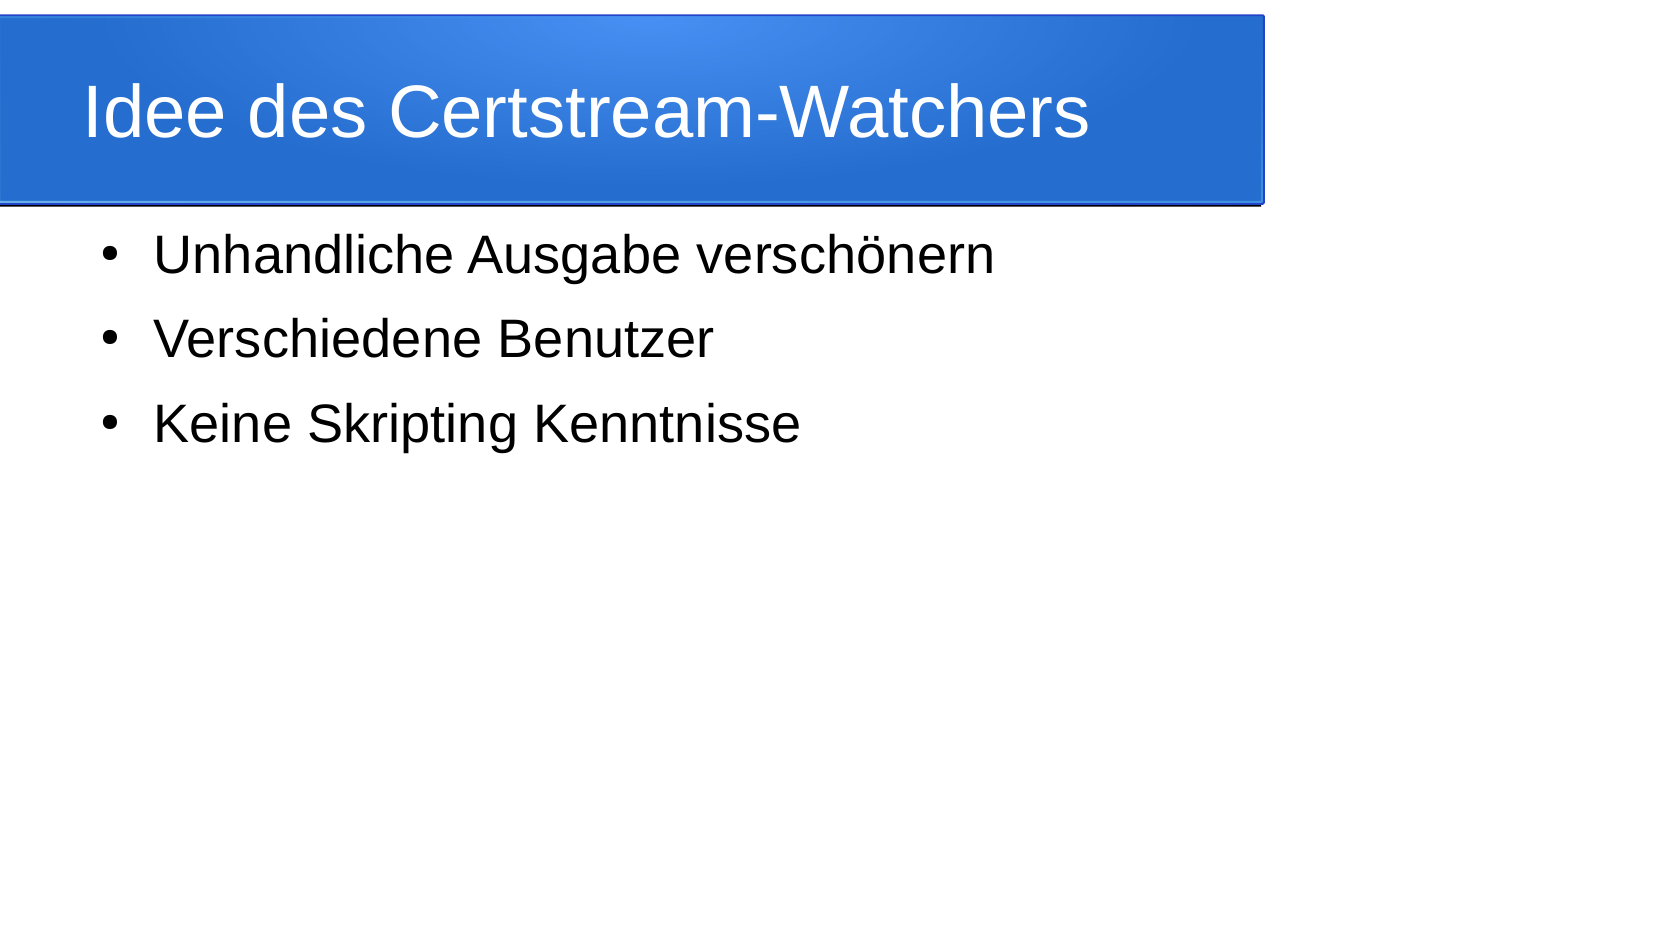

# Idee des Certstream-Watchers
Unhandliche Ausgabe verschönern
Verschiedene Benutzer
Keine Skripting Kenntnisse